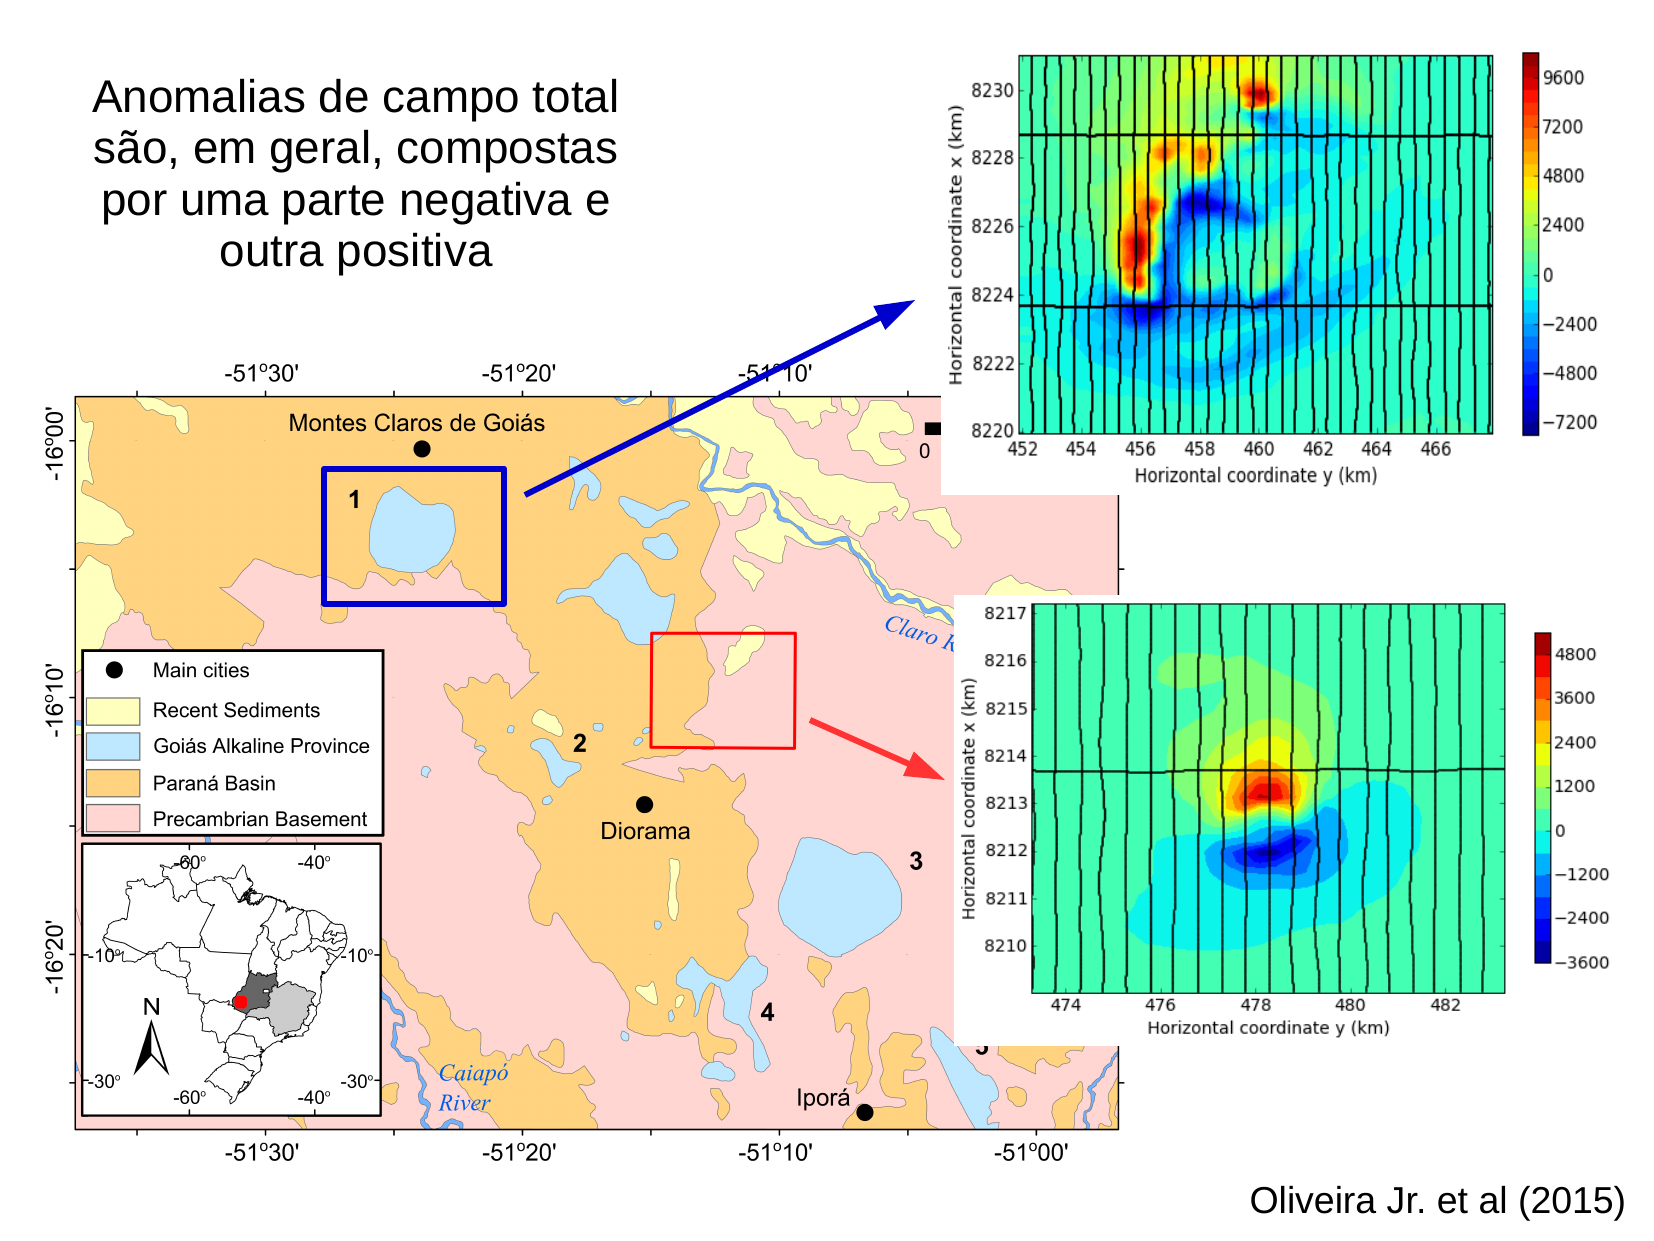

Anomalias de campo total são, em geral, compostas por uma parte negativa e outra positiva
Oliveira Jr. et al (2015)